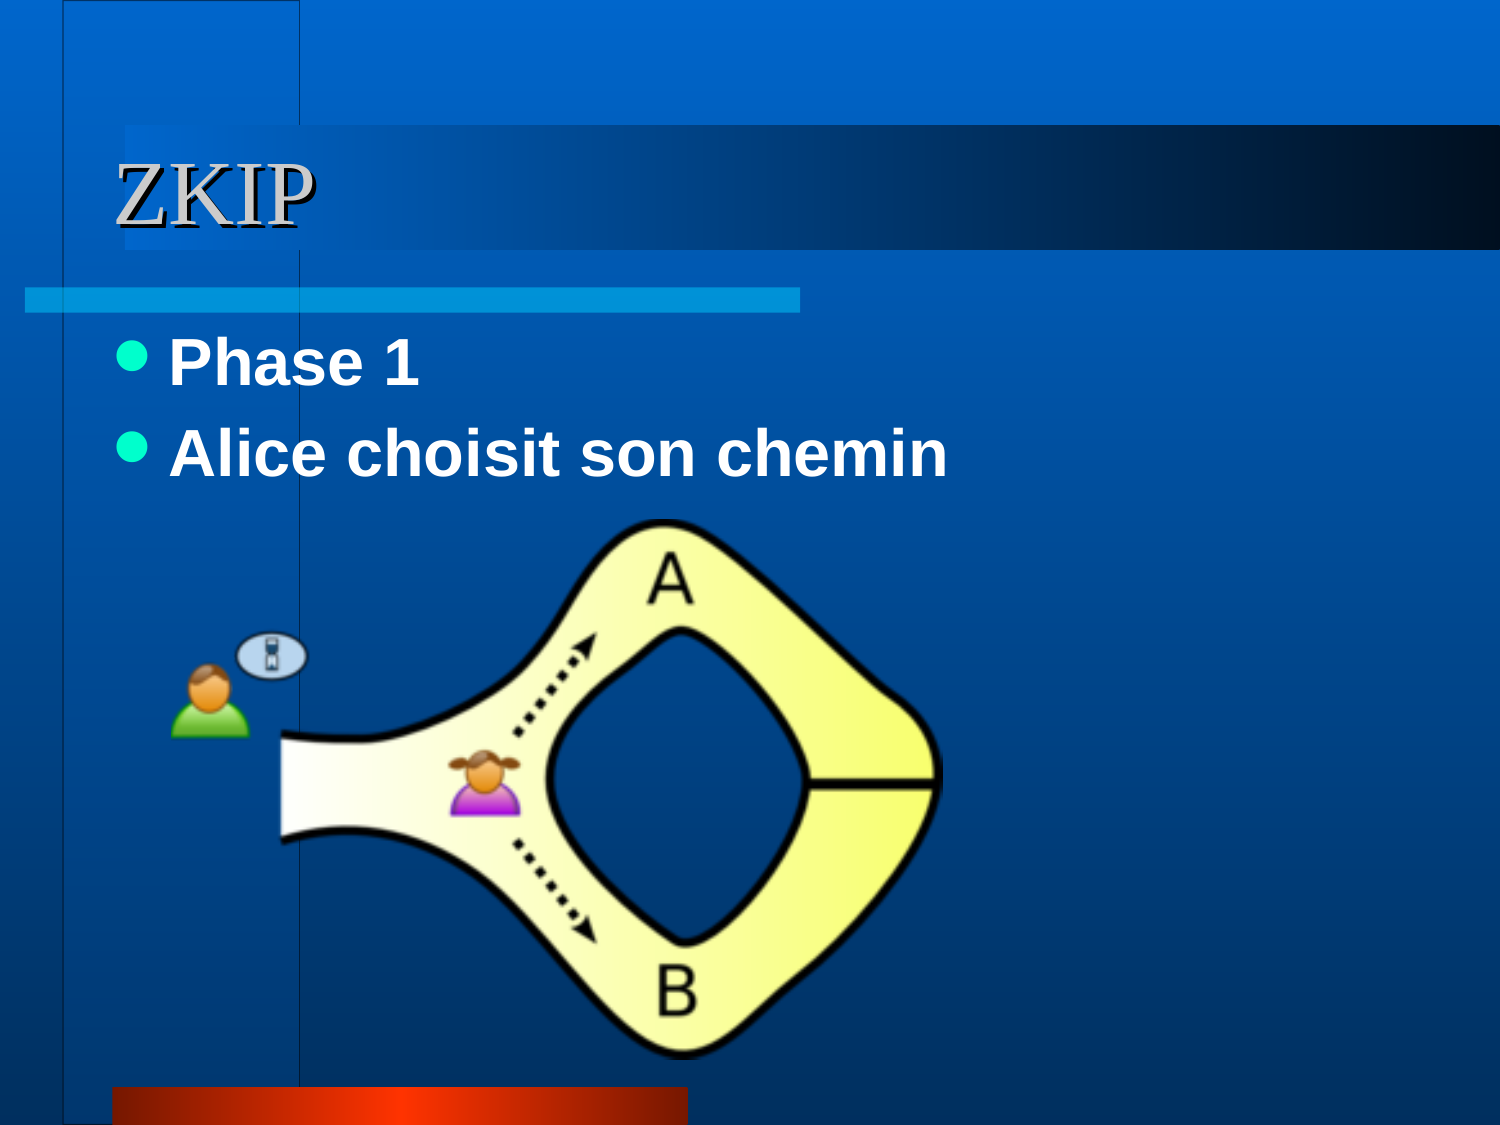

# ZKIP
Phase 1
Alice choisit son chemin